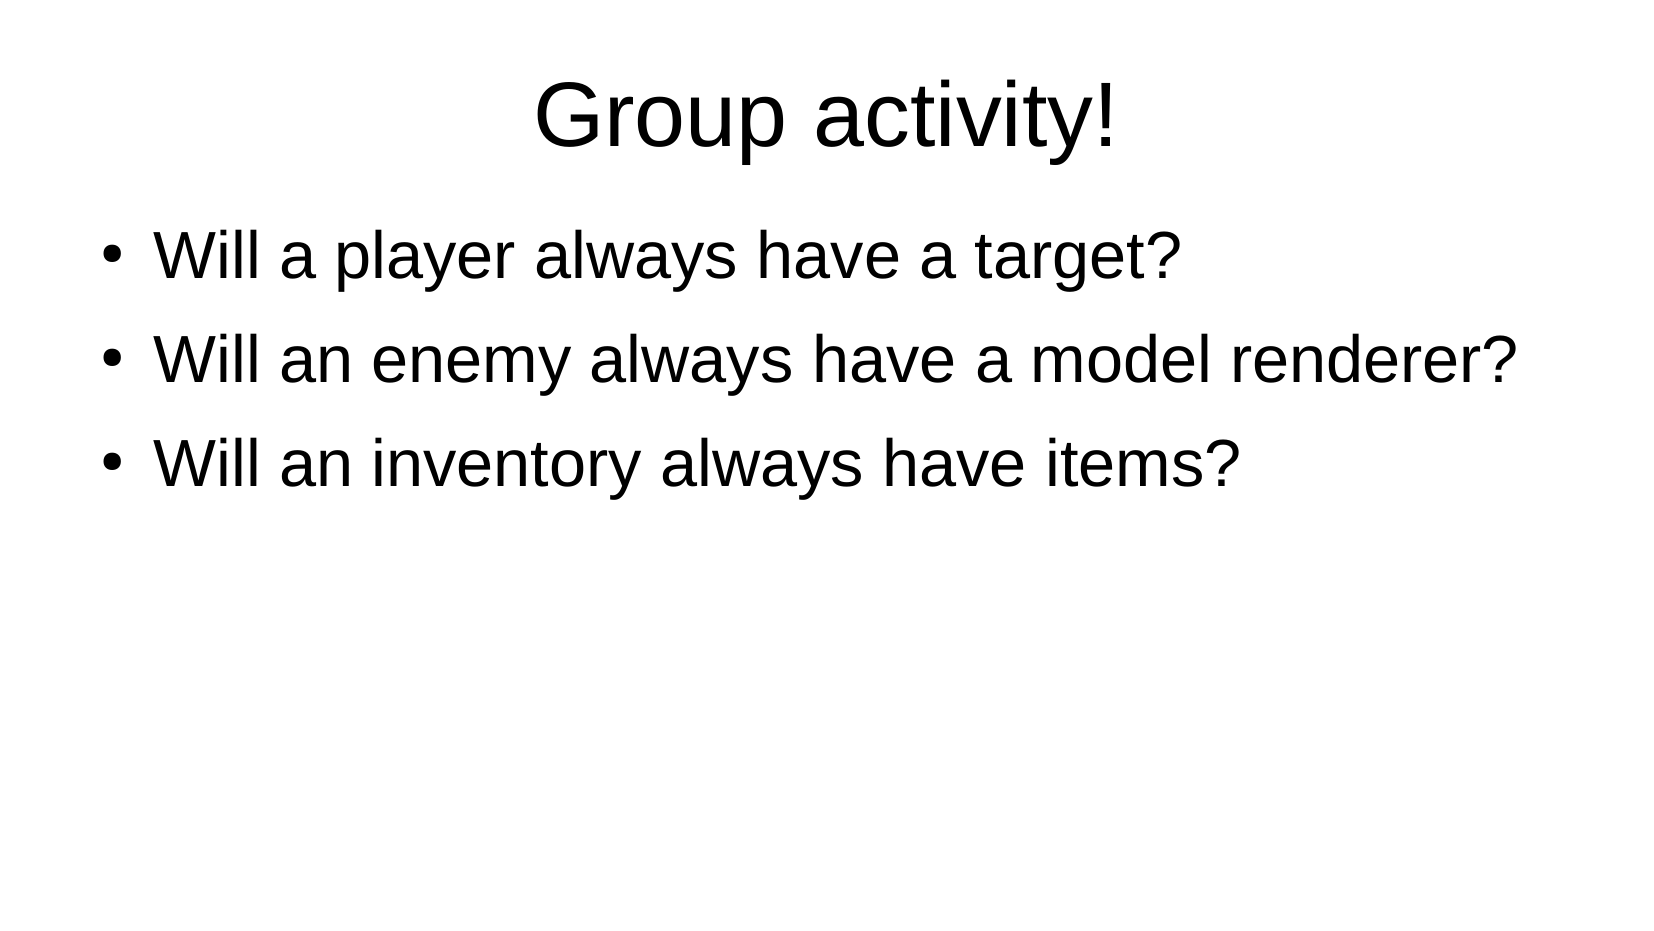

# Group activity!
Will a player always have a target?
Will an enemy always have a model renderer?
Will an inventory always have items?